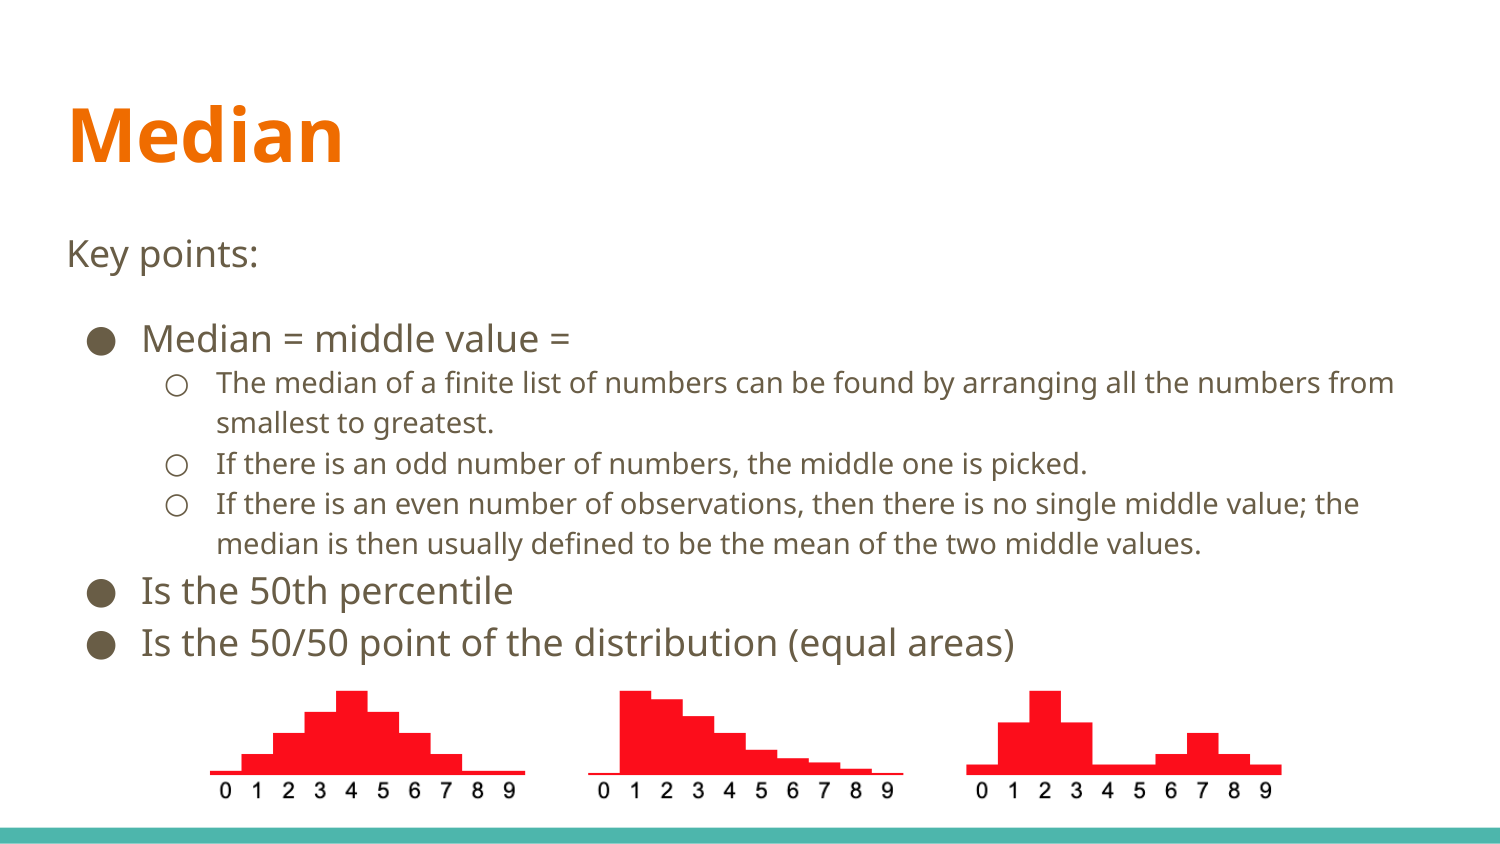

# Median
Key points:
Median = middle value =
The median of a finite list of numbers can be found by arranging all the numbers from smallest to greatest.
If there is an odd number of numbers, the middle one is picked.
If there is an even number of observations, then there is no single middle value; the median is then usually defined to be the mean of the two middle values.
Is the 50th percentile
Is the 50/50 point of the distribution (equal areas)